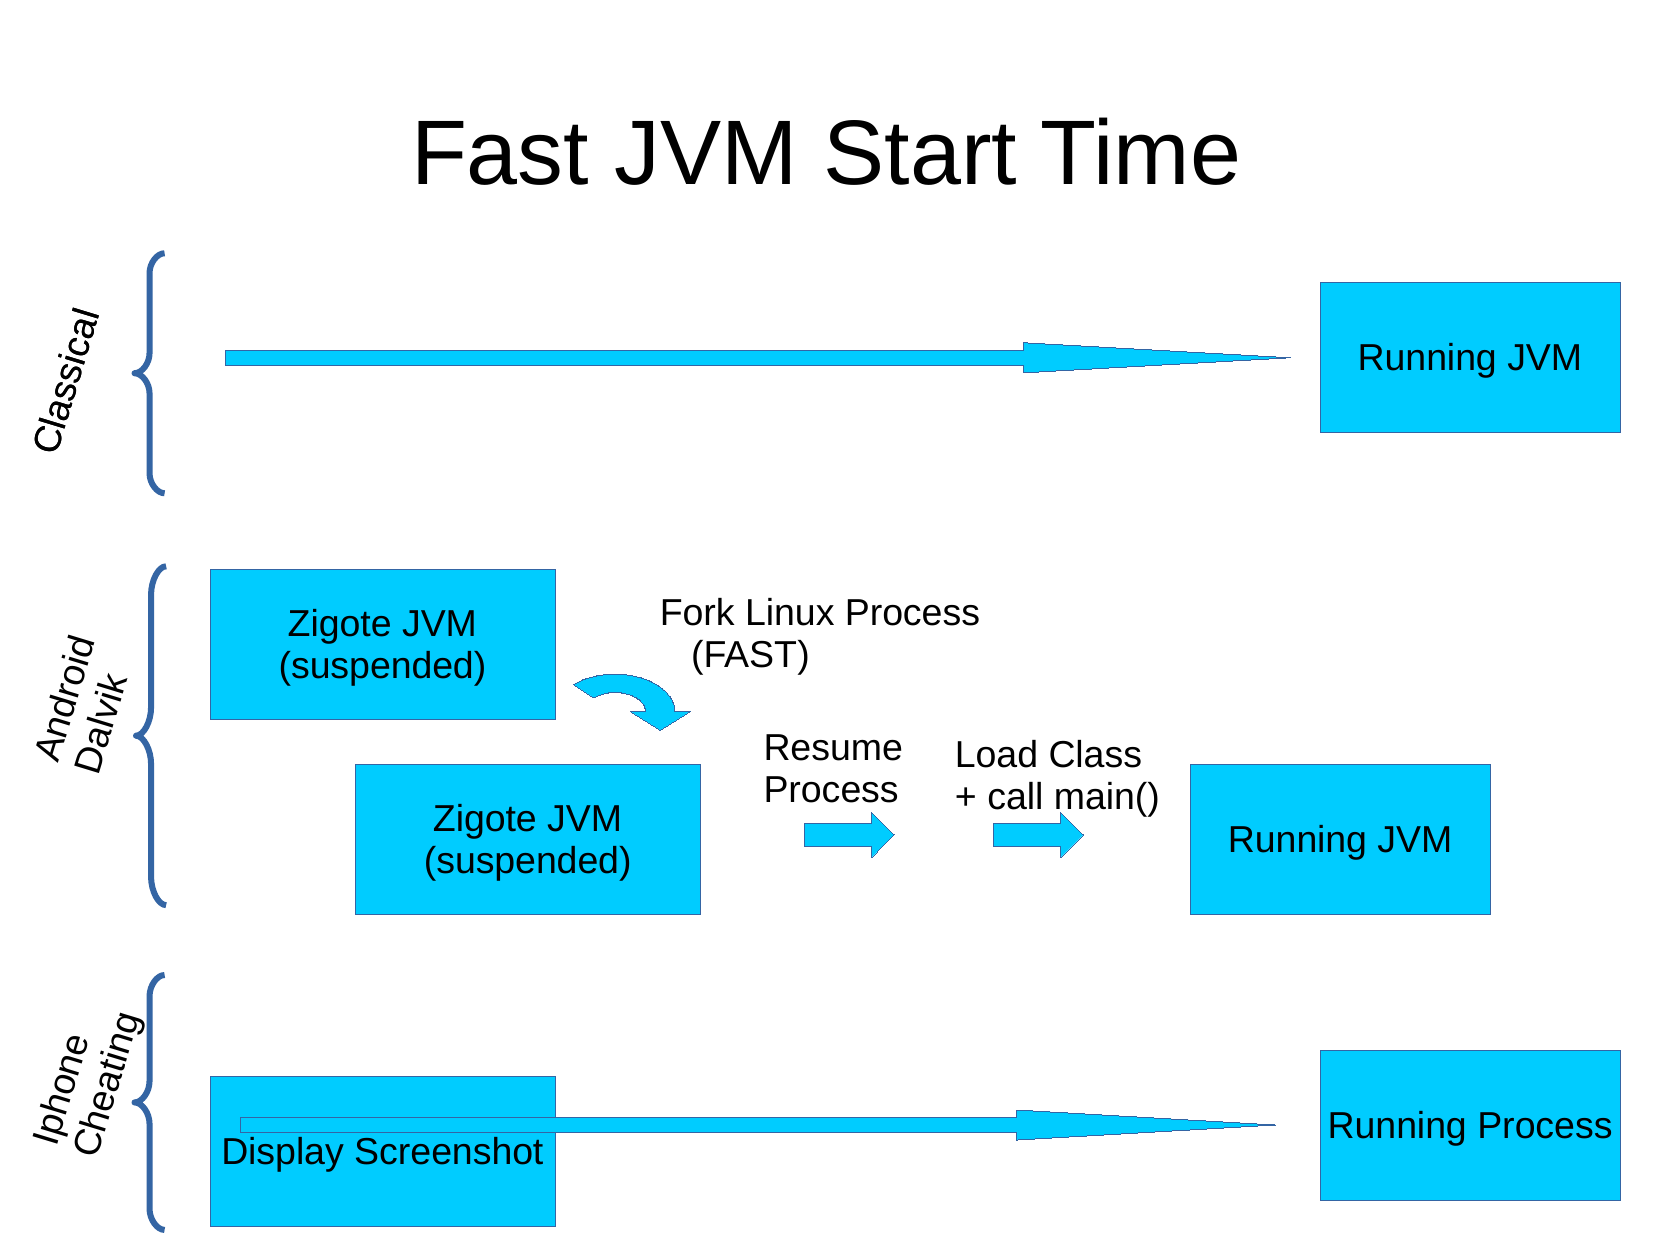

# Fast JVM Start Time
Running JVM
Classical
Classical
Zigote JVM
(suspended)
Fork Linux Process
 (FAST)
Android
Dalvik
Resume
Process
Load Class
+ call main()
Zigote JVM
(suspended)
Running JVM
Iphone
Cheating
Running Process
Display Screenshot